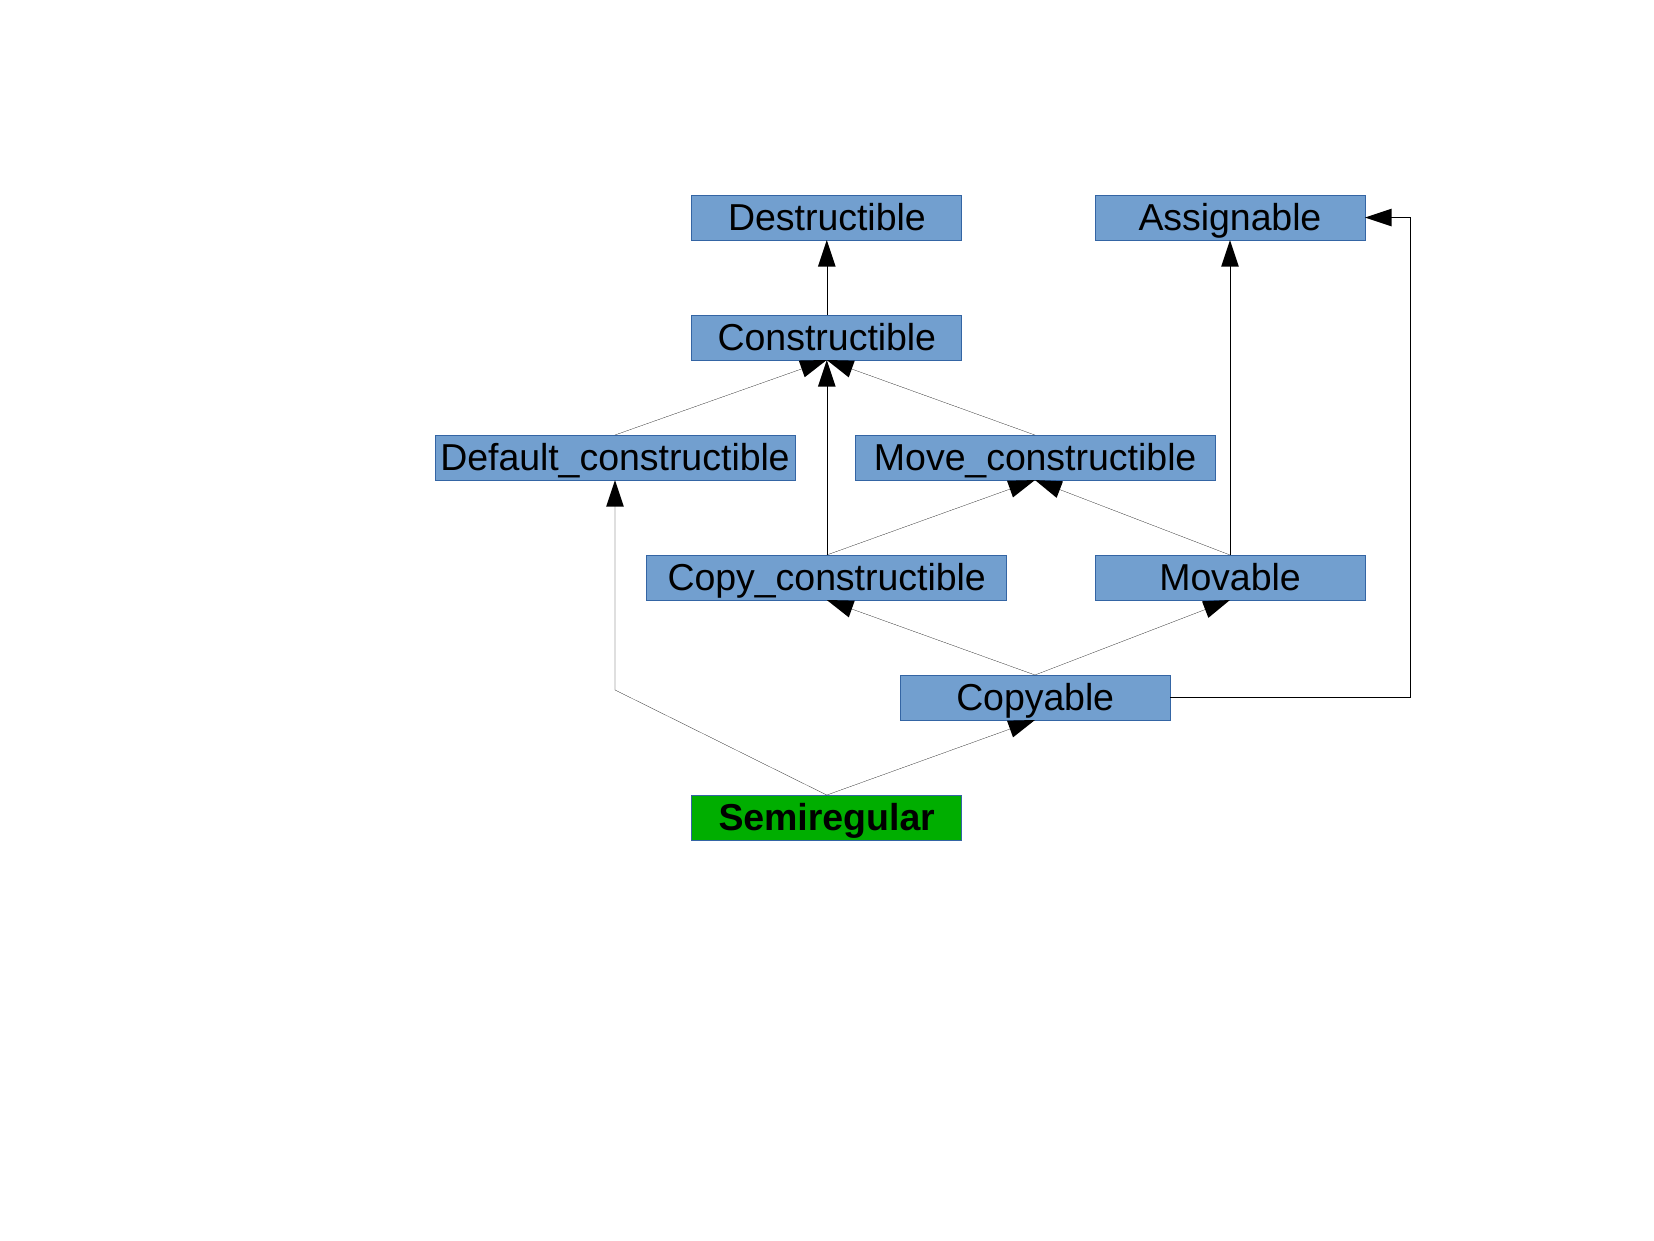

Destructible
Assignable
Constructible
Default_constructible
Move_constructible
Copy_constructible
Movable
Copyable
Semiregular